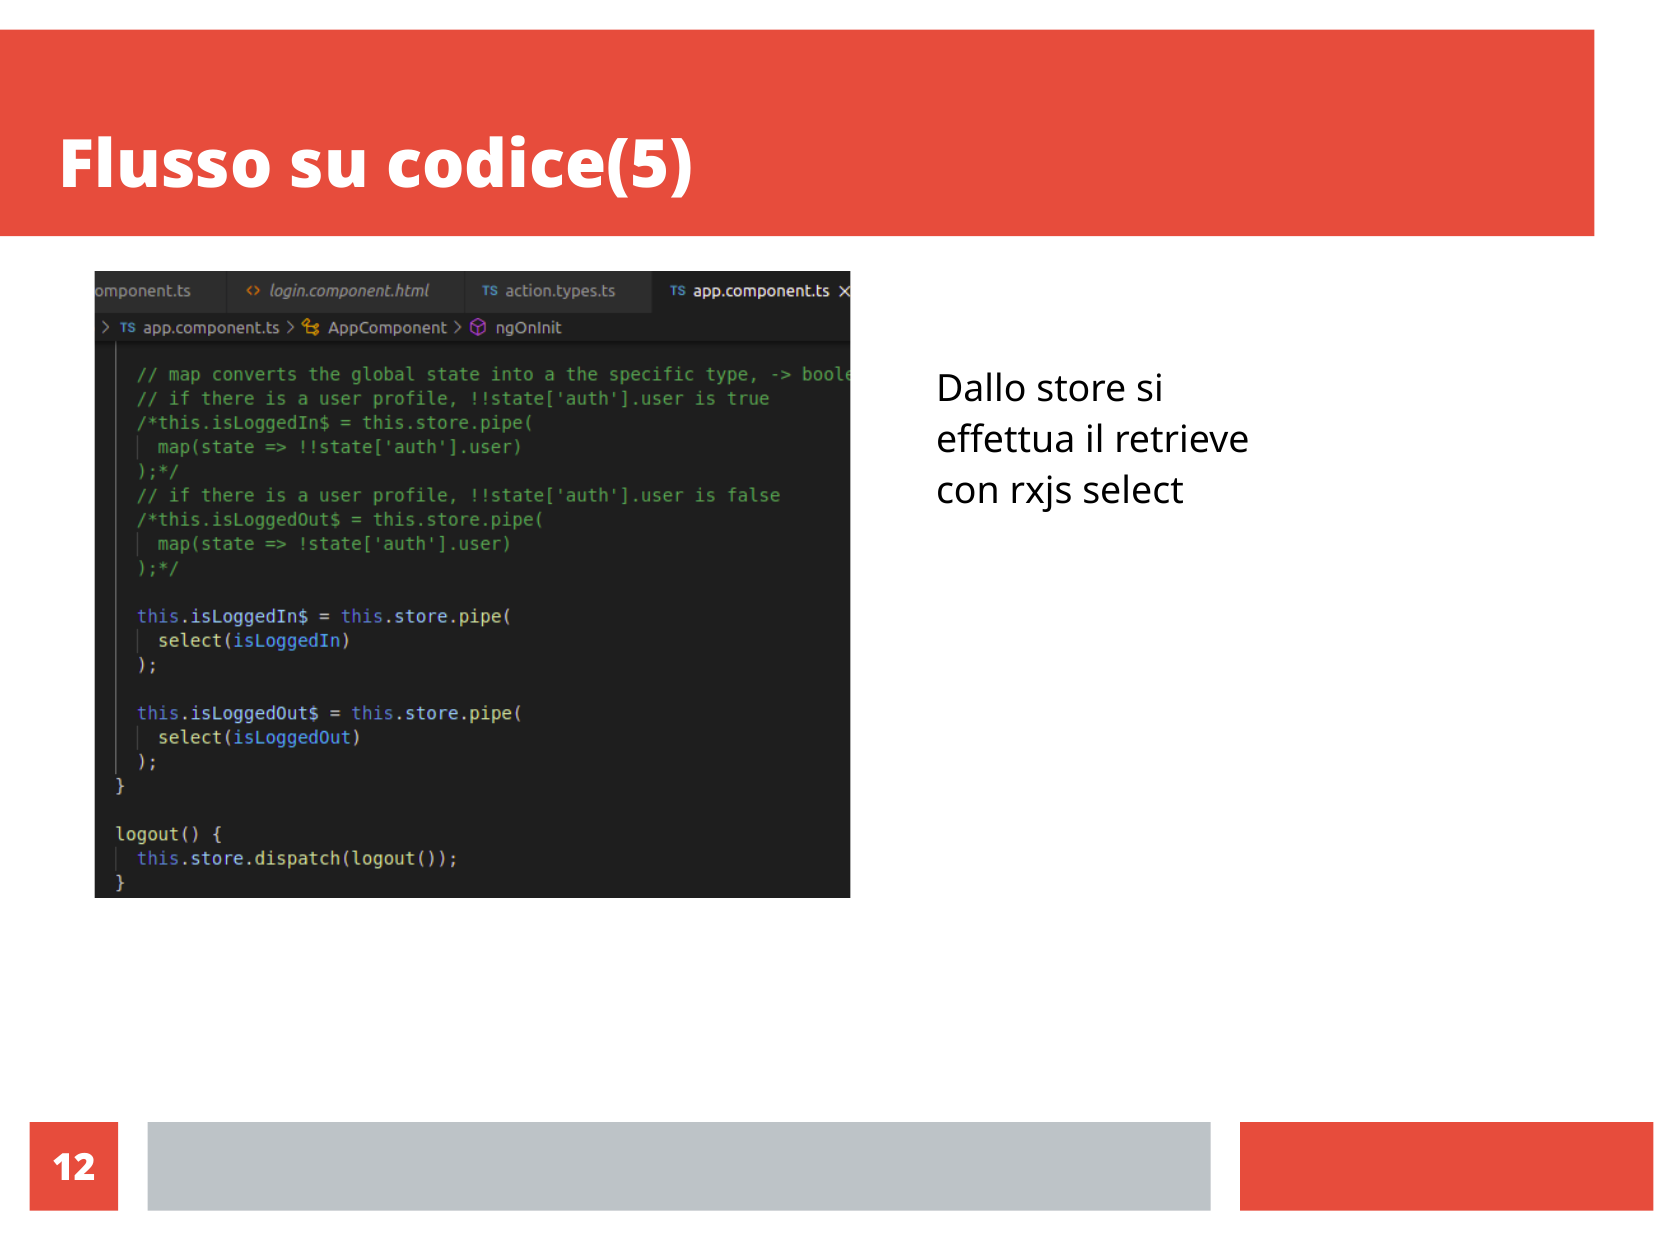

# Flusso su codice(5)
Dallo store si effettua il retrieve con rxjs select
12